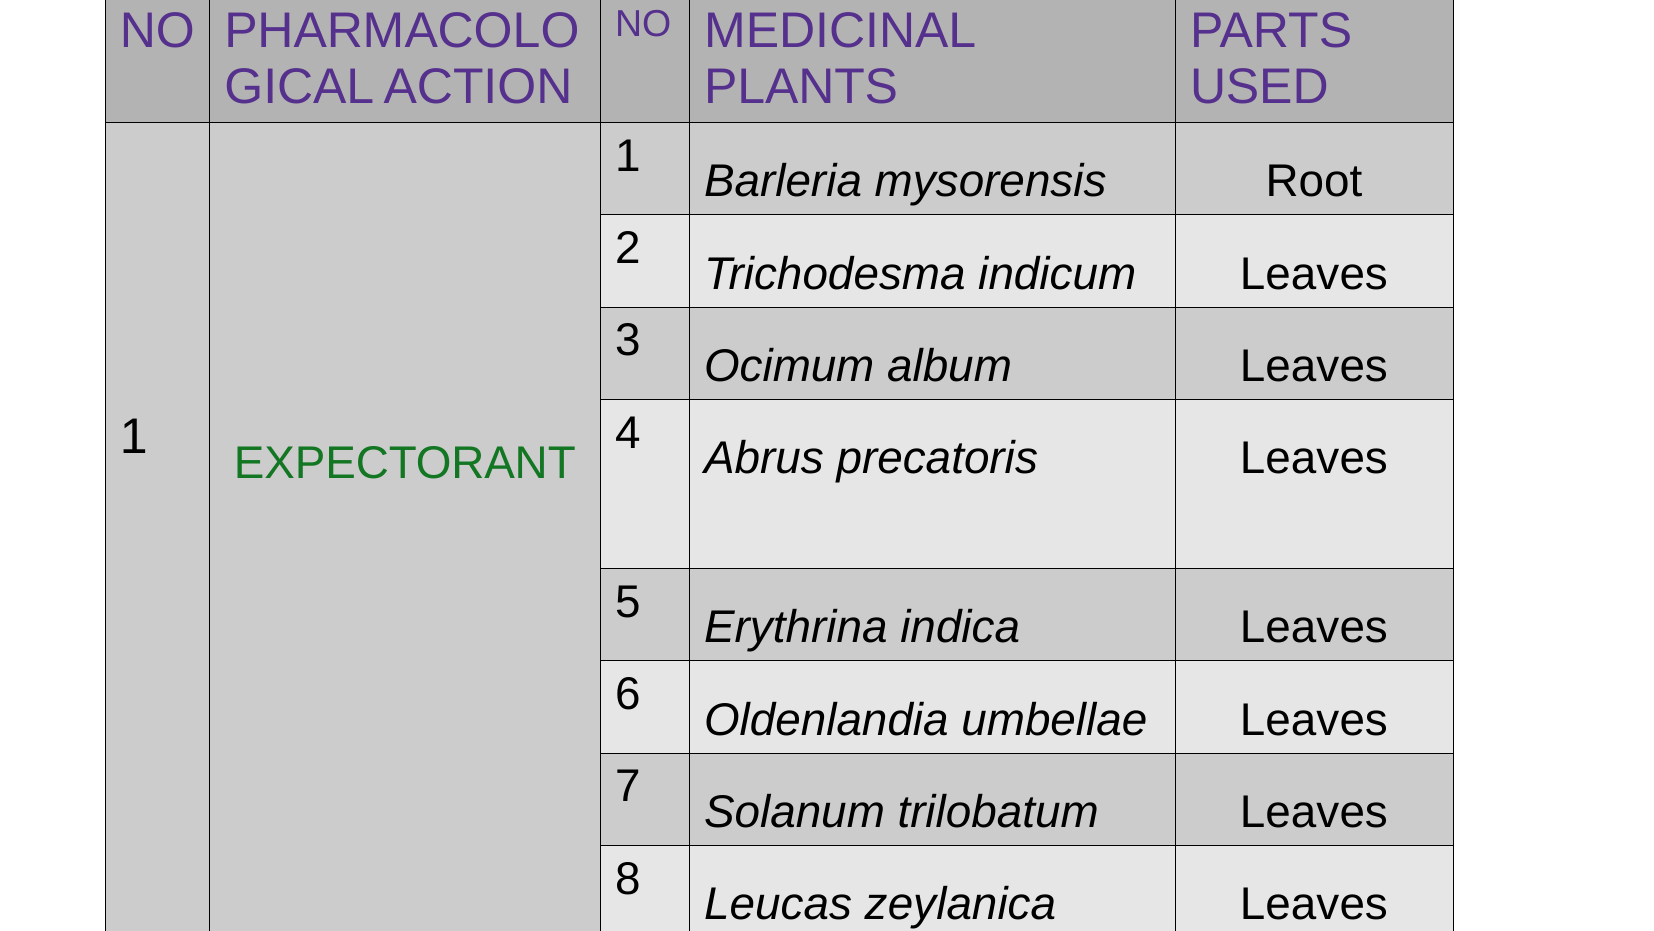

| NO | PHARMACOLOGICAL ACTION | NO | MEDICINAL PLANTS | PARTS USED |
| --- | --- | --- | --- | --- |
| 1 | EXPECTORANT | 1 | Barleria mysorensis | Root |
| | | 2 | Trichodesma indicum | Leaves |
| | | 3 | Ocimum album | Leaves |
| | | 4 | Abrus precatoris | Leaves |
| | | 5 | Erythrina indica | Leaves |
| | | 6 | Oldenlandia umbellae | Leaves |
| | | 7 | Solanum trilobatum | Leaves |
| | | 8 | Leucas zeylanica | Leaves |